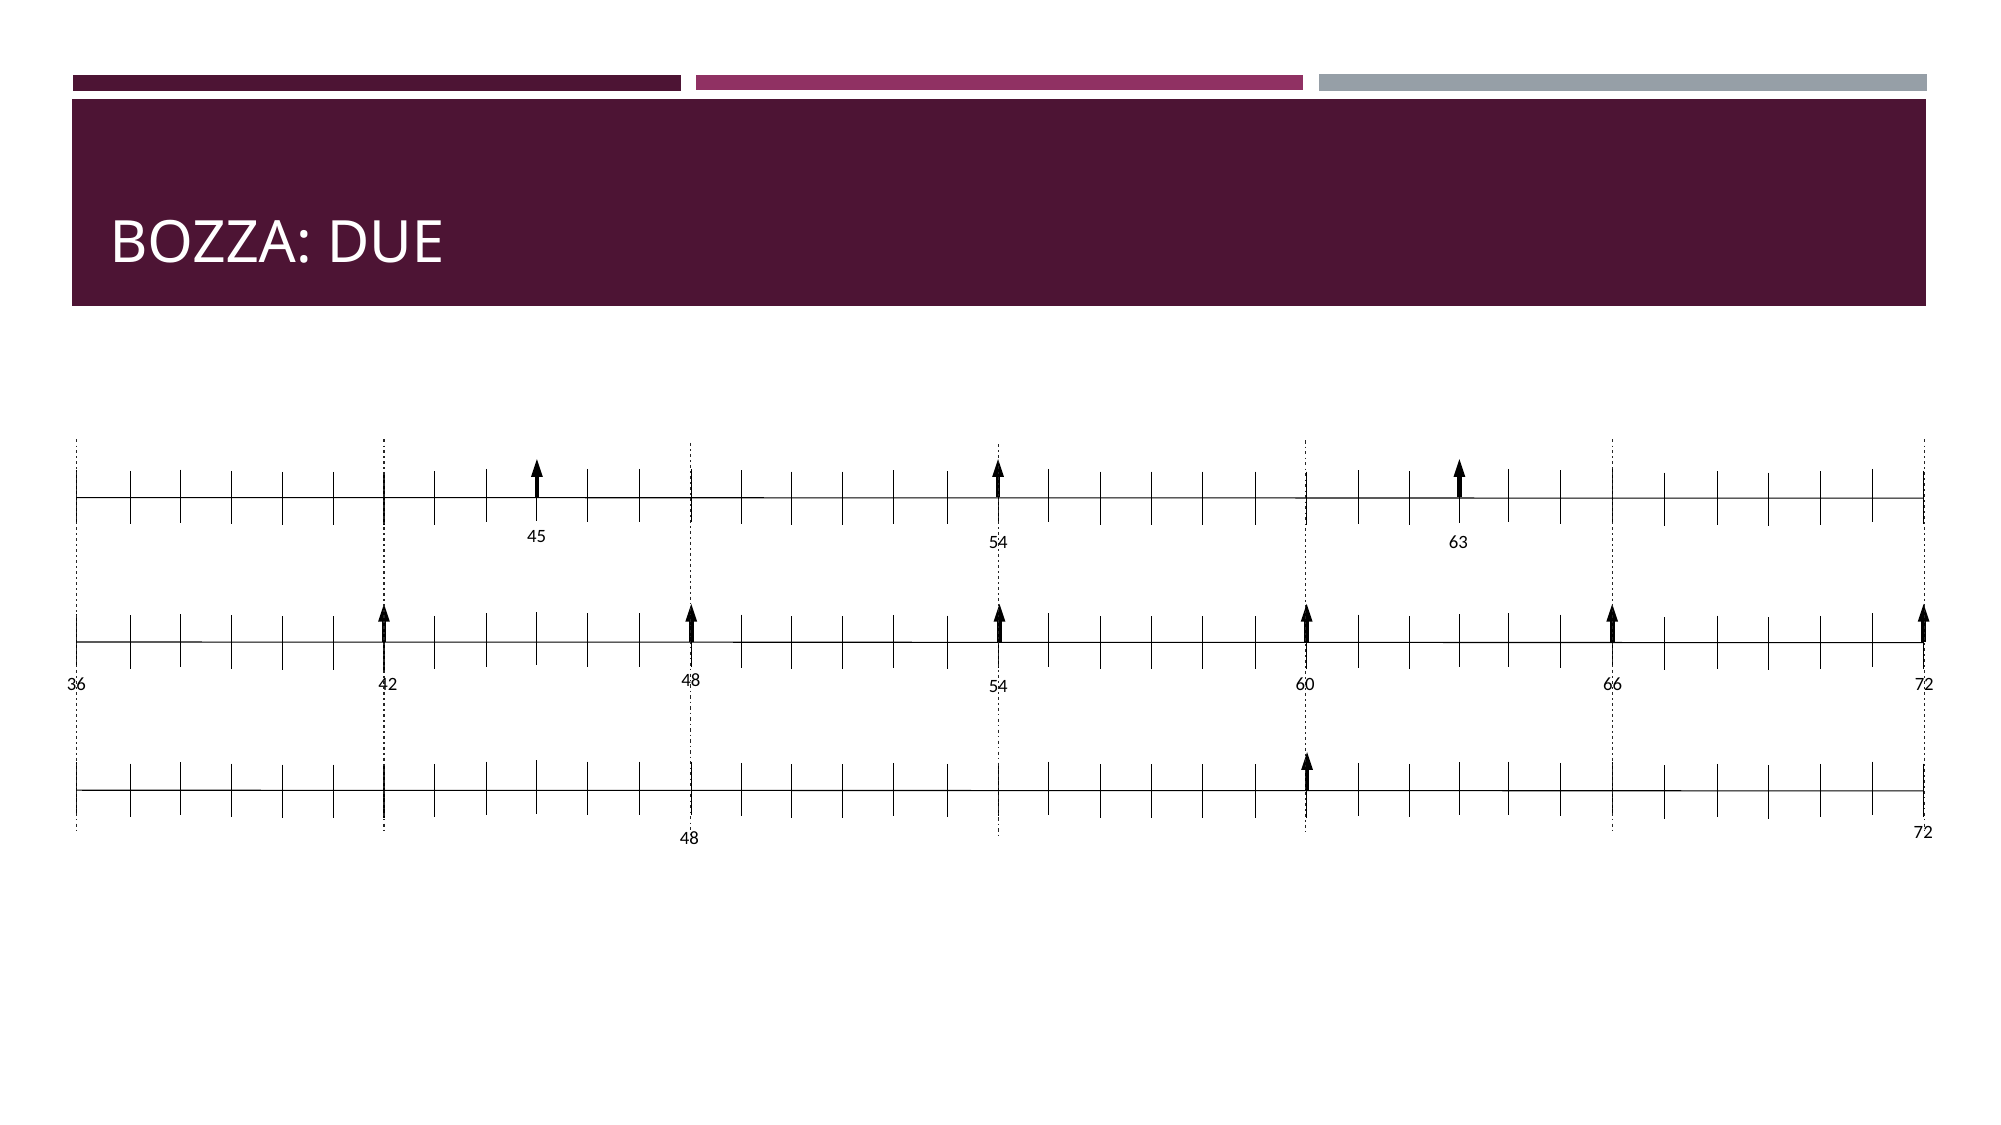

# Bozza: due
45
54
63
48
72
36
66
42
60
54
72
48